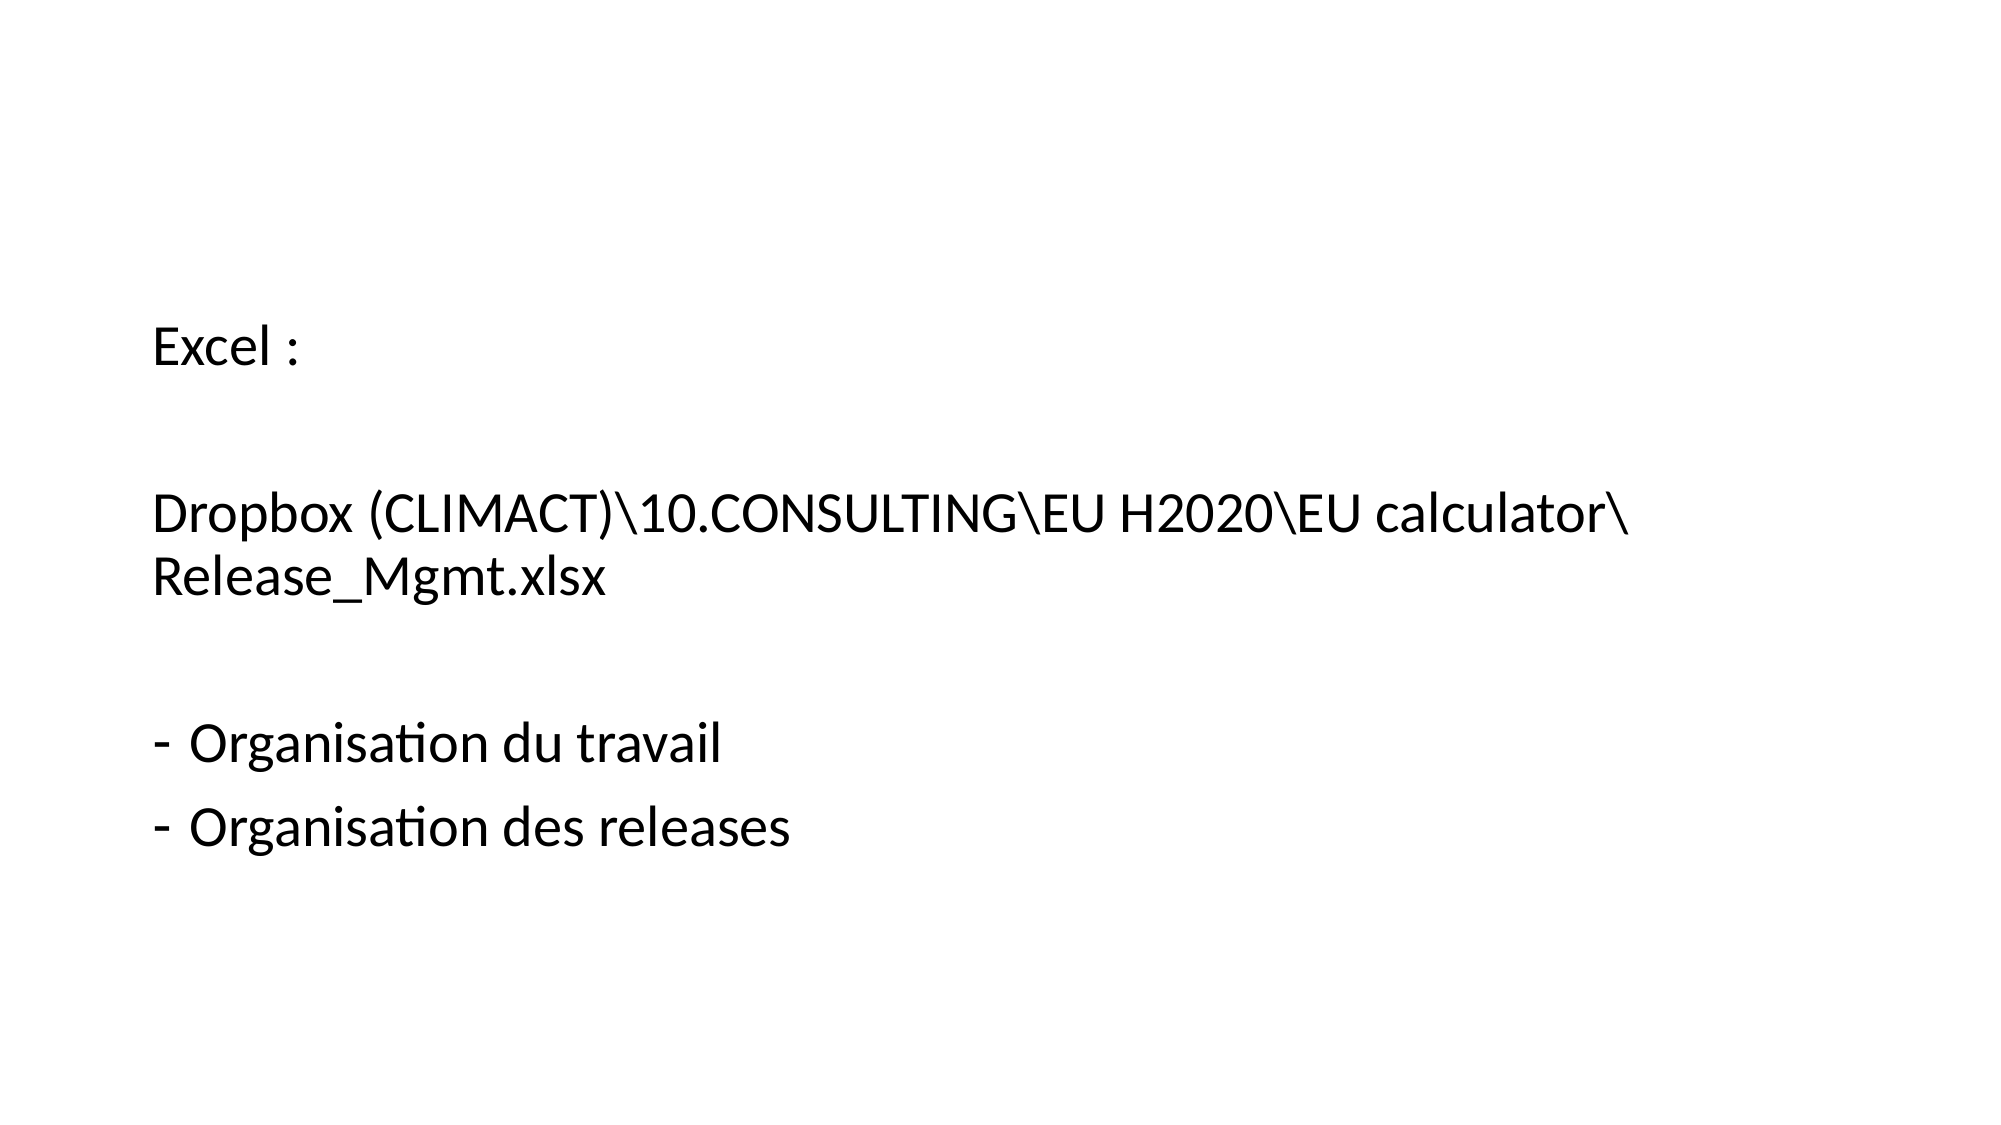

# Excel :
Dropbox (CLIMACT)\10.CONSULTING\EU H2020\EU calculator\Release_Mgmt.xlsx
Organisation du travail
Organisation des releases